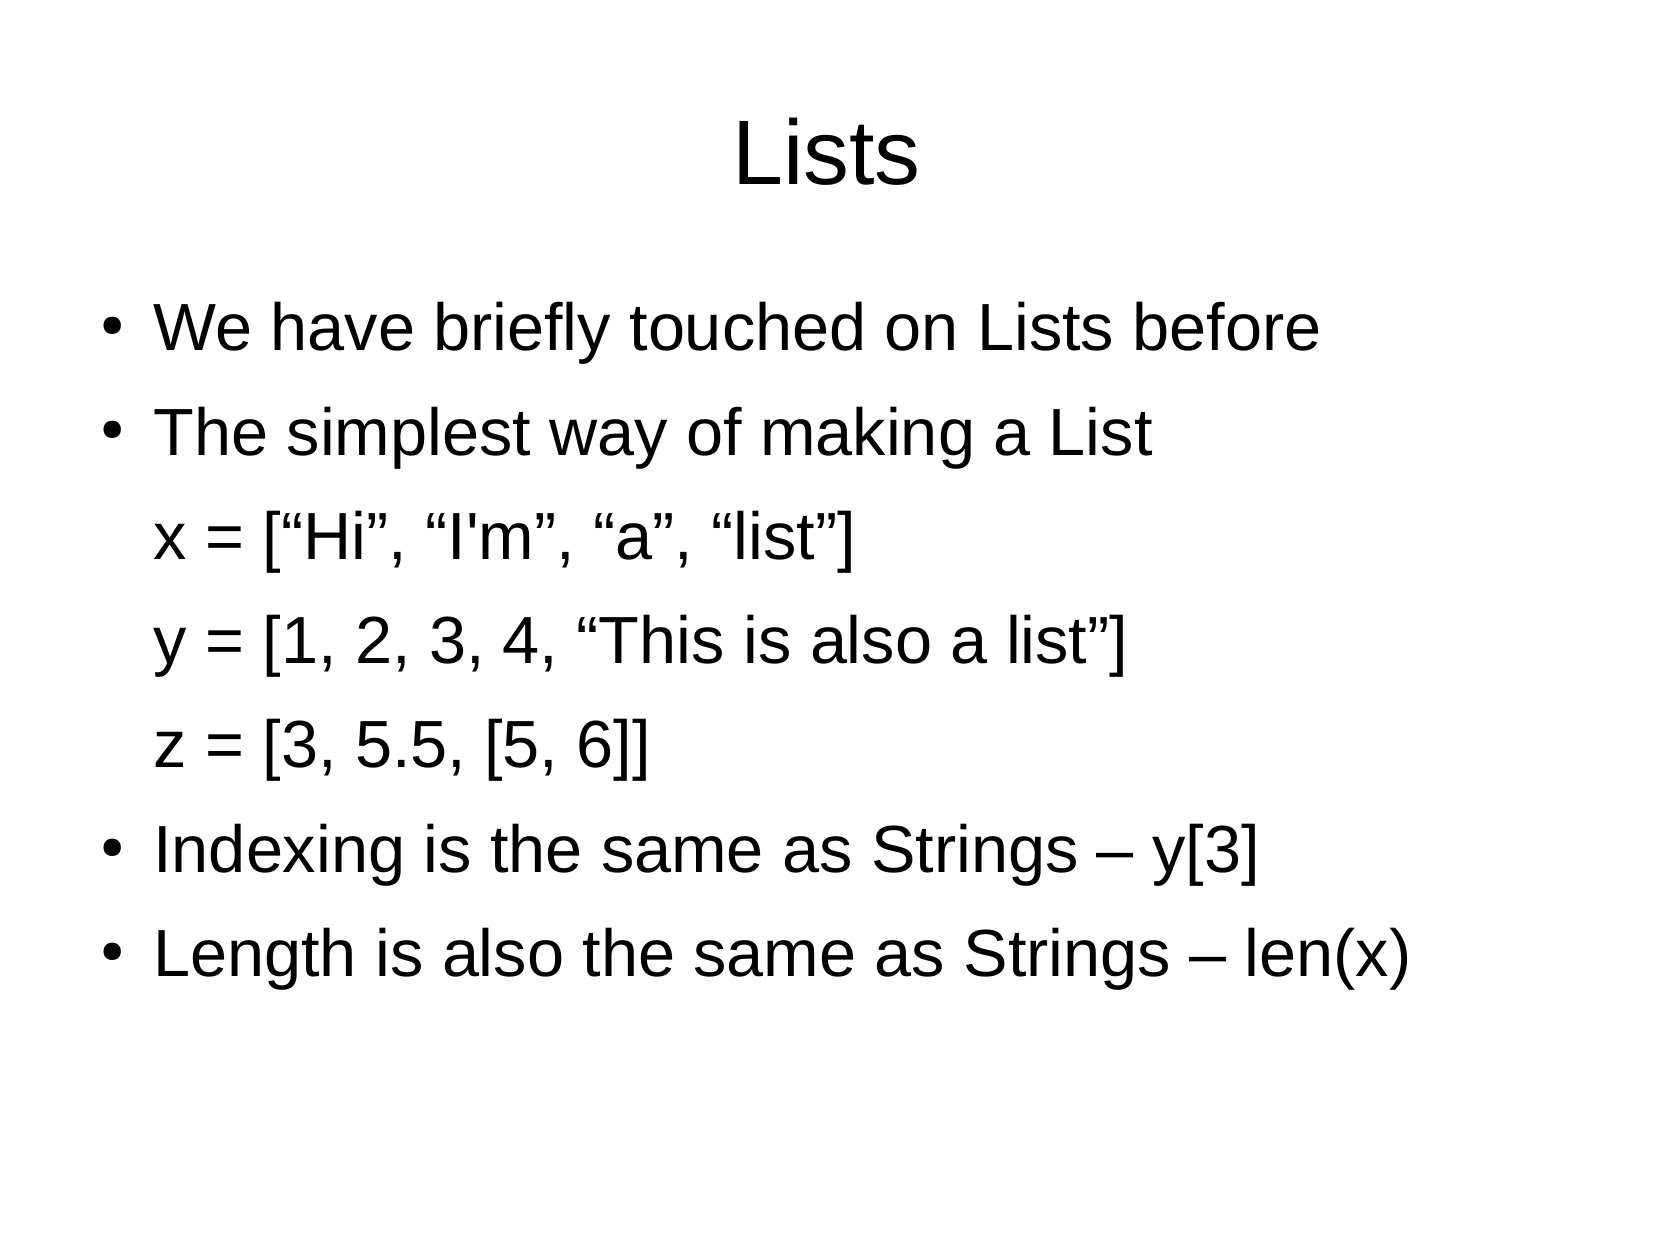

# Lists
We have briefly touched on Lists before
The simplest way of making a List
x = [“Hi”, “I'm”, “a”, “list”]
y = [1, 2, 3, 4, “This is also a list”]
z = [3, 5.5, [5, 6]]
Indexing is the same as Strings – y[3]
Length is also the same as Strings – len(x)